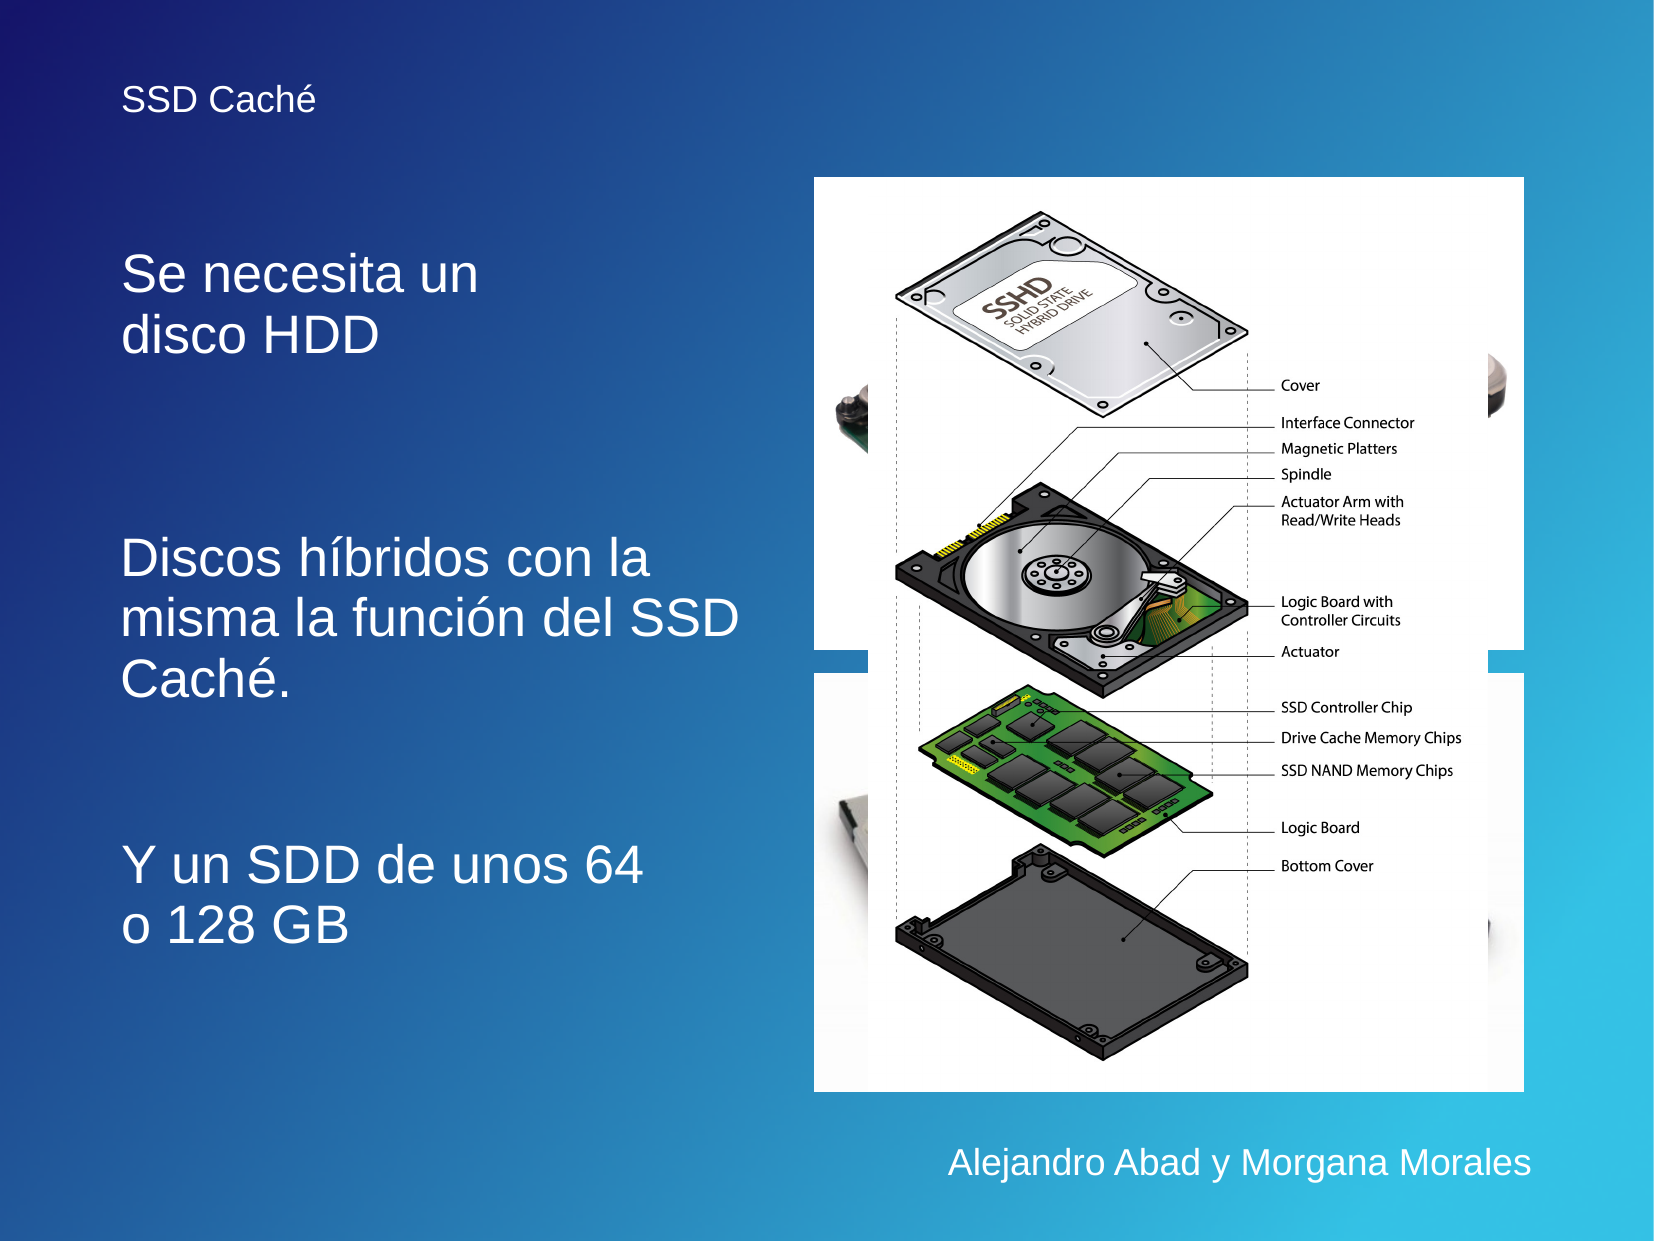

SSD Caché
#
Se necesita un disco HDD
Discos híbridos con la misma la función del SSD Caché.
Y un SDD de unos 64 o 128 GB
Alejandro Abad y Morgana Morales